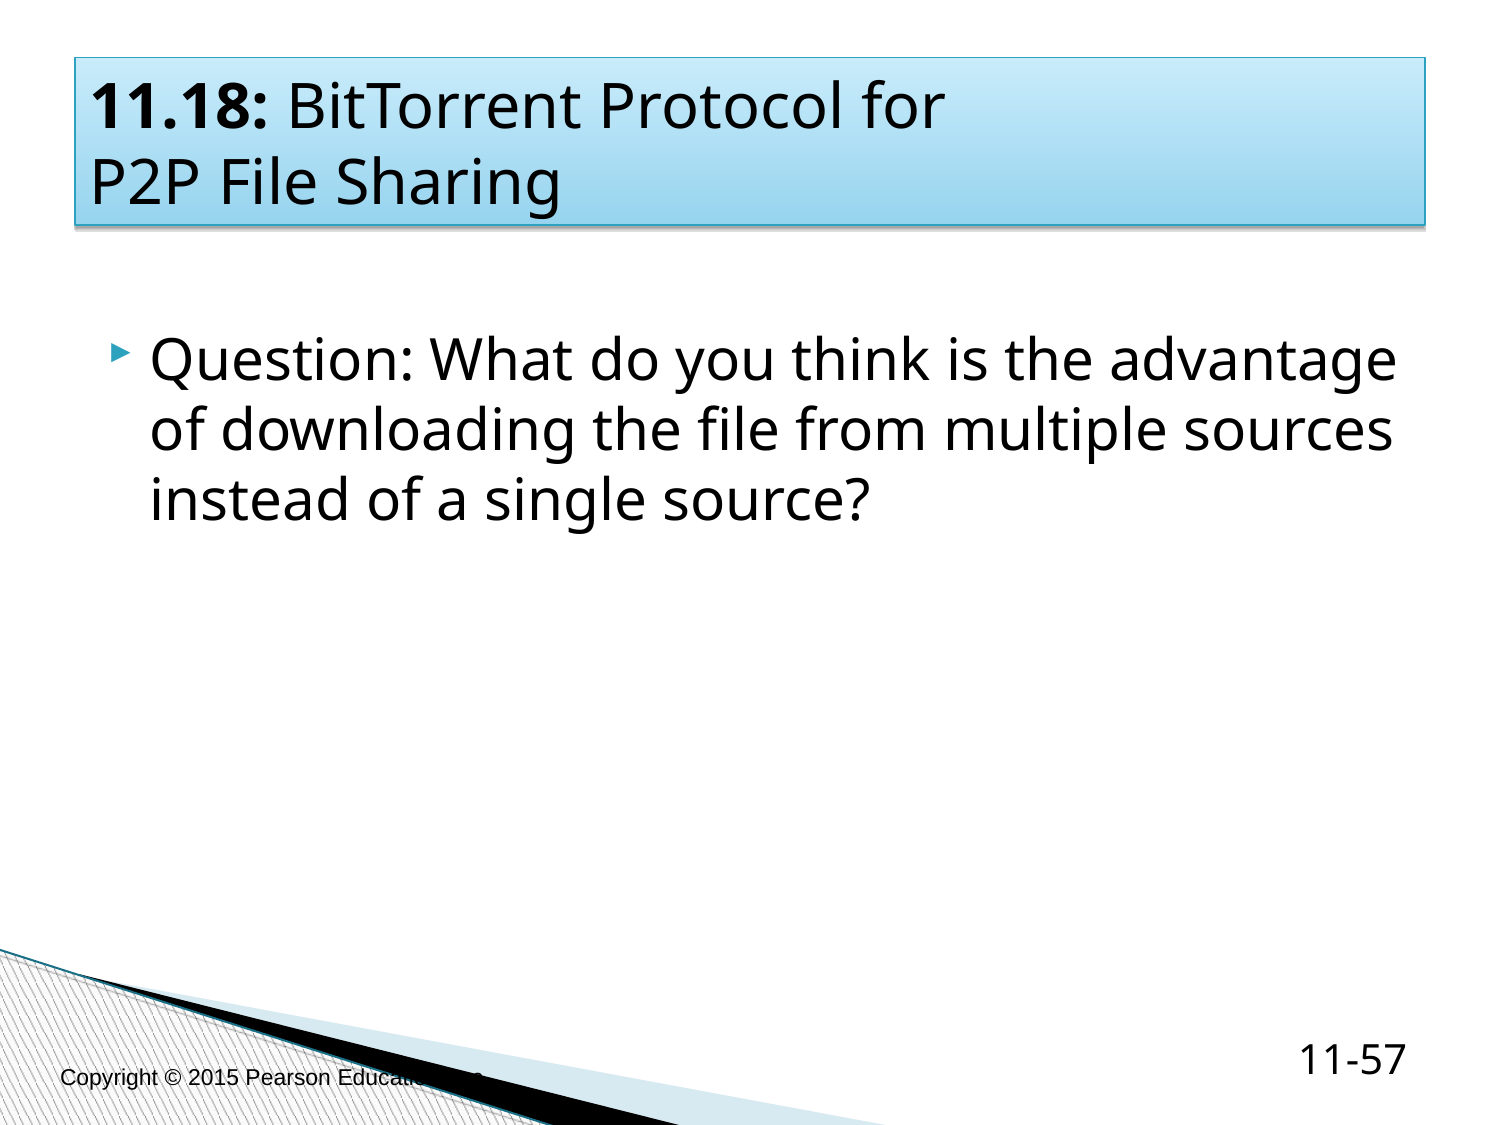

11.18: BitTorrent Protocol for
P2P File Sharing
# Question: What do you think is the advantage of downloading the file from multiple sources instead of a single source?
Copyright © 2015 Pearson Education, Inc.